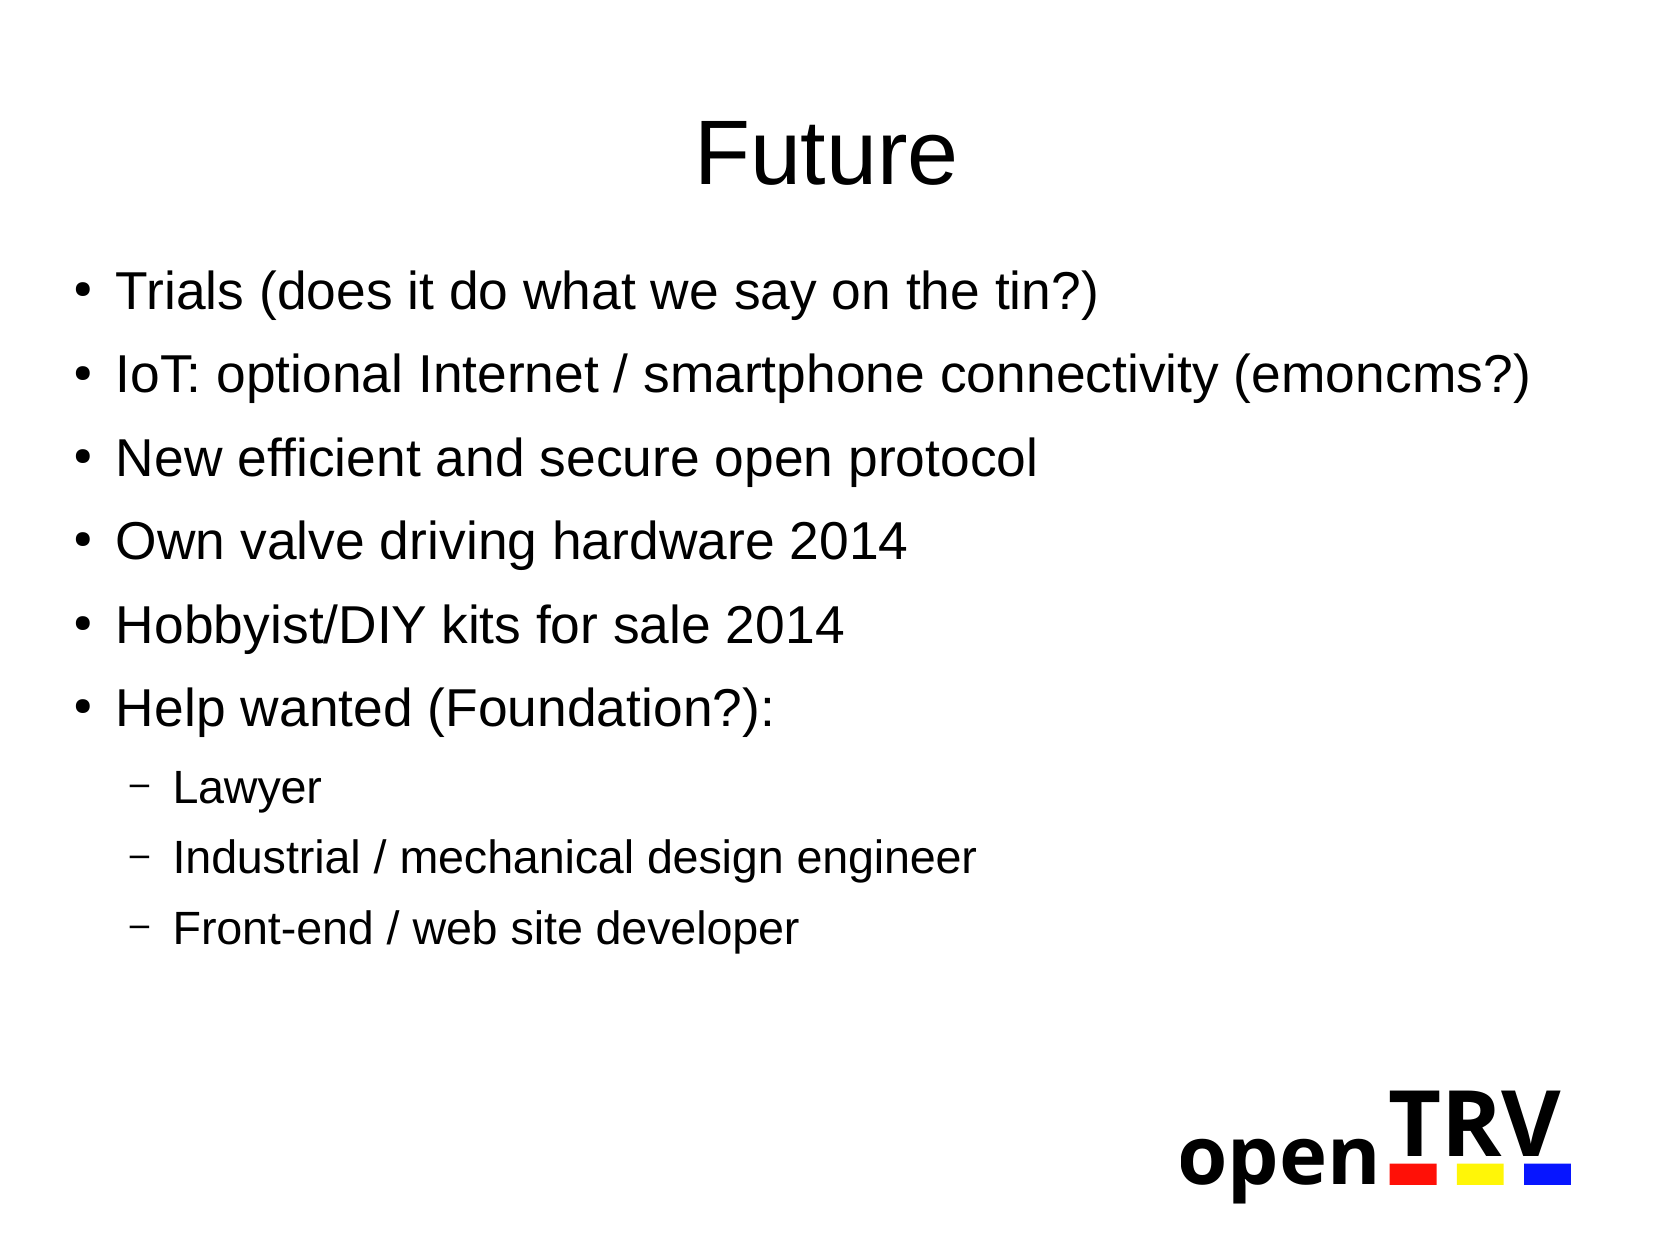

# Future
Trials (does it do what we say on the tin?)
IoT: optional Internet / smartphone connectivity (emoncms?)
New efficient and secure open protocol
Own valve driving hardware 2014
Hobbyist/DIY kits for sale 2014
Help wanted (Foundation?):
Lawyer
Industrial / mechanical design engineer
Front-end / web site developer